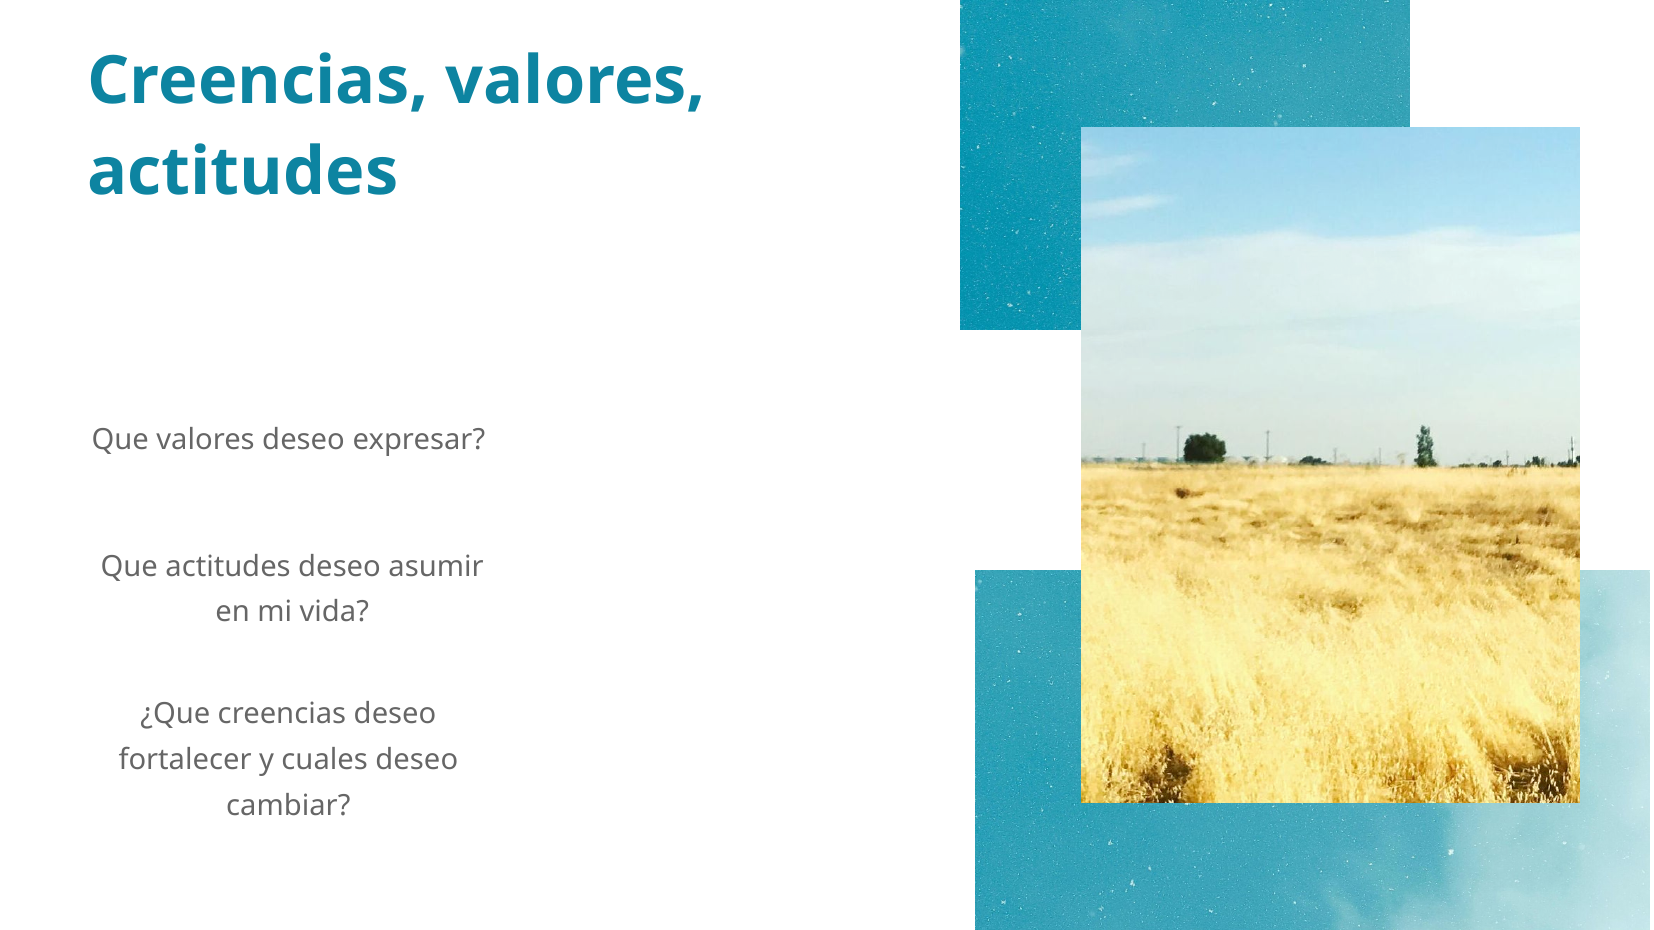

# Creencias, valores, actitudes
Que valores deseo expresar?
Que actitudes deseo asumir en mi vida?
¿Que creencias deseo fortalecer y cuales deseo cambiar?